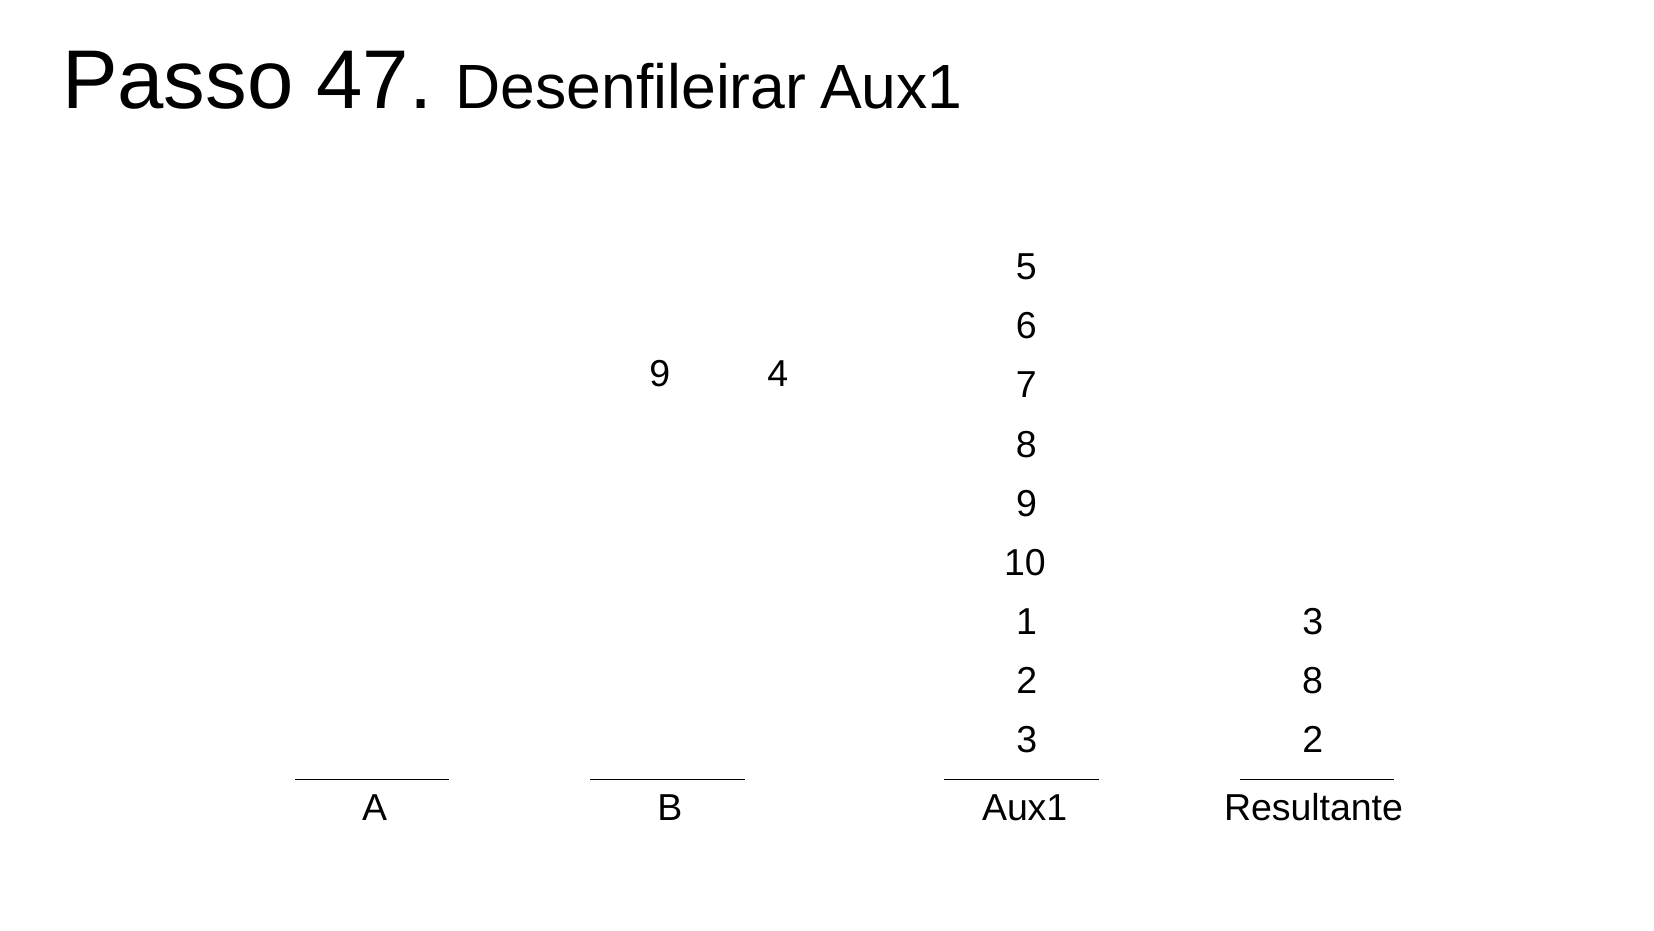

Passo 47. Desenfileirar Aux1
5
6
9
4
7
8
9
10
1
3
2
8
3
2
A
B
Aux1
Resultante